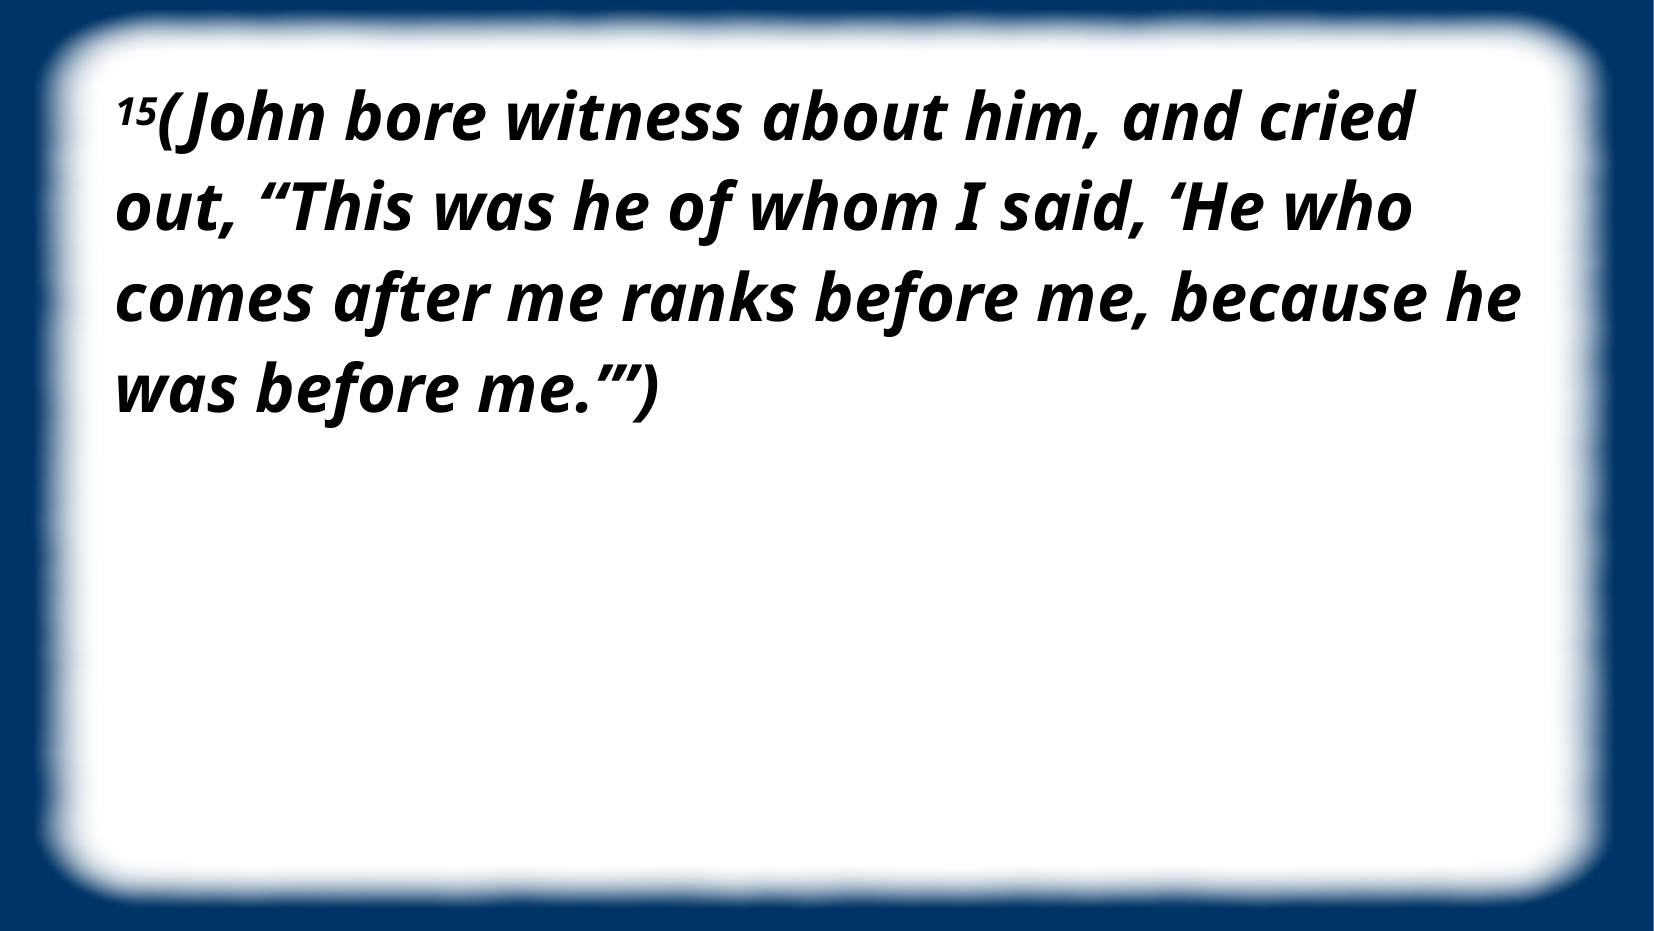

15(John bore witness about him, and cried out, “This was he of whom I said, ‘He who comes after me ranks before me, because he was before me.’”)